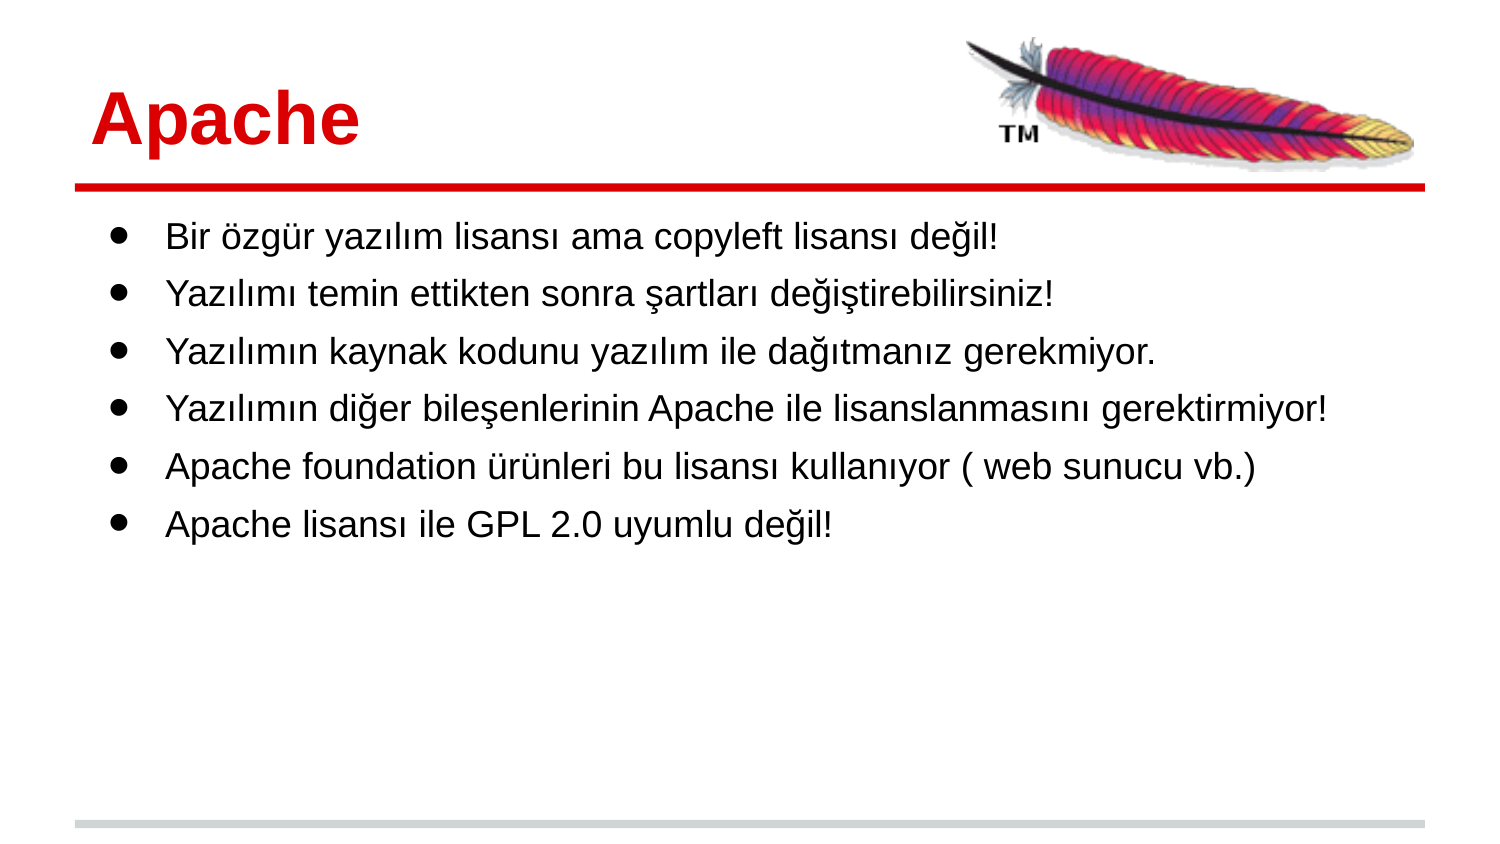

# Apache
Bir özgür yazılım lisansı ama copyleft lisansı değil!
Yazılımı temin ettikten sonra şartları değiştirebilirsiniz!
Yazılımın kaynak kodunu yazılım ile dağıtmanız gerekmiyor.
Yazılımın diğer bileşenlerinin Apache ile lisanslanmasını gerektirmiyor!
Apache foundation ürünleri bu lisansı kullanıyor ( web sunucu vb.)
Apache lisansı ile GPL 2.0 uyumlu değil!